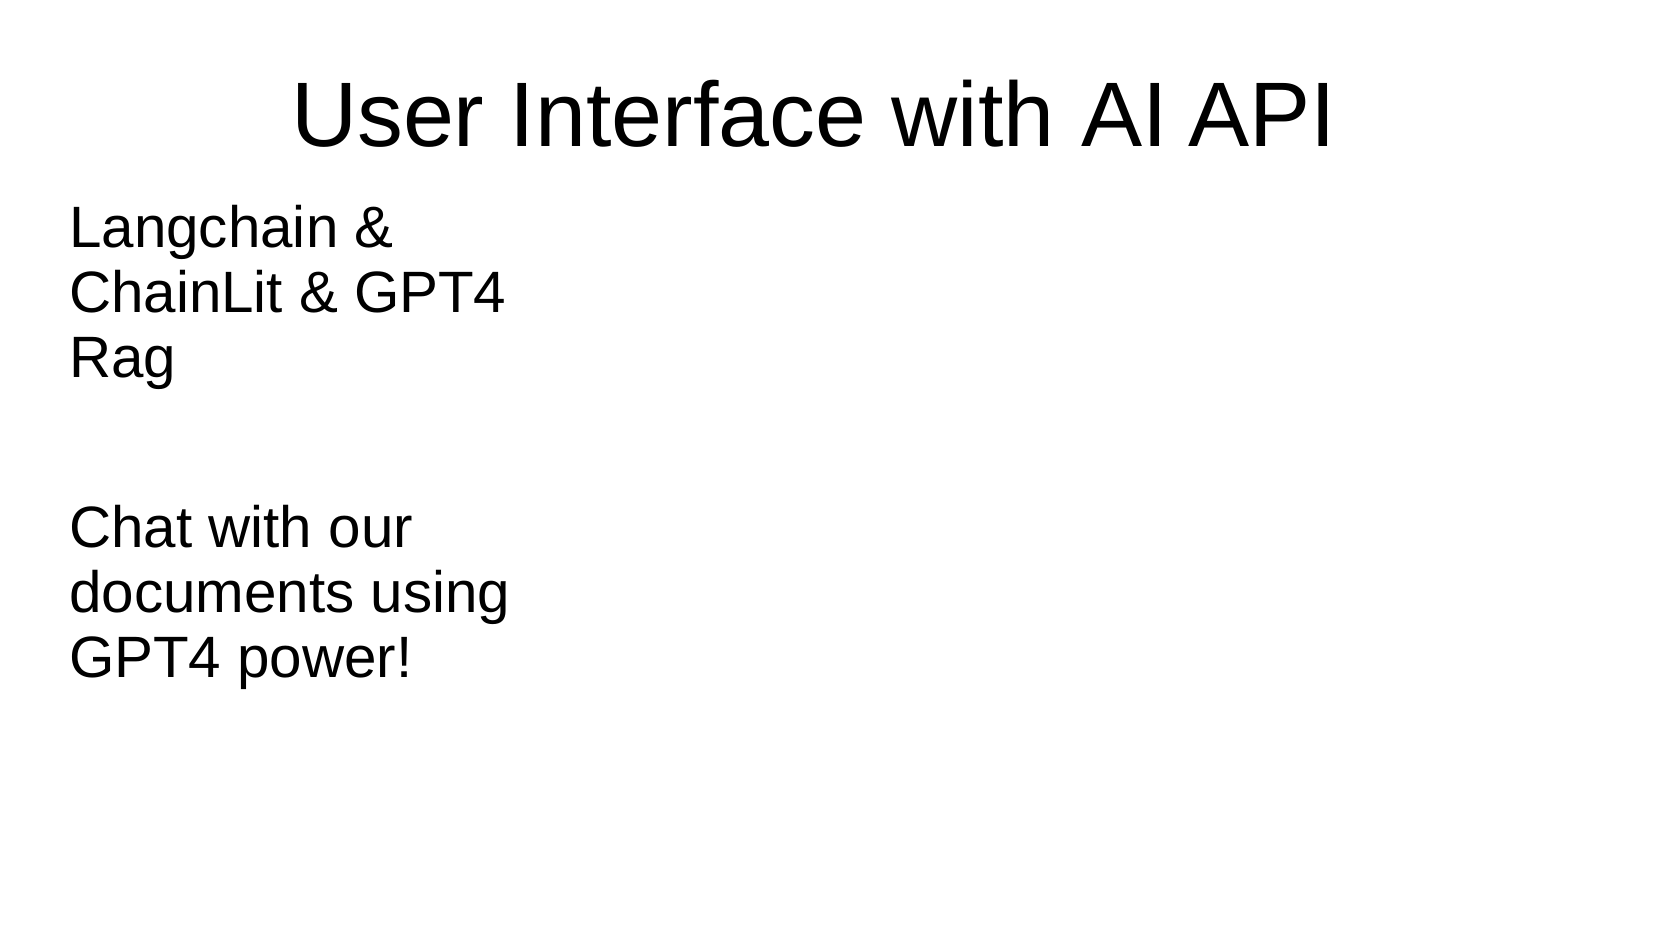

# User Interface with AI API
Langchain & ChainLit & GPT4
Rag
Chat with our documents using GPT4 power!